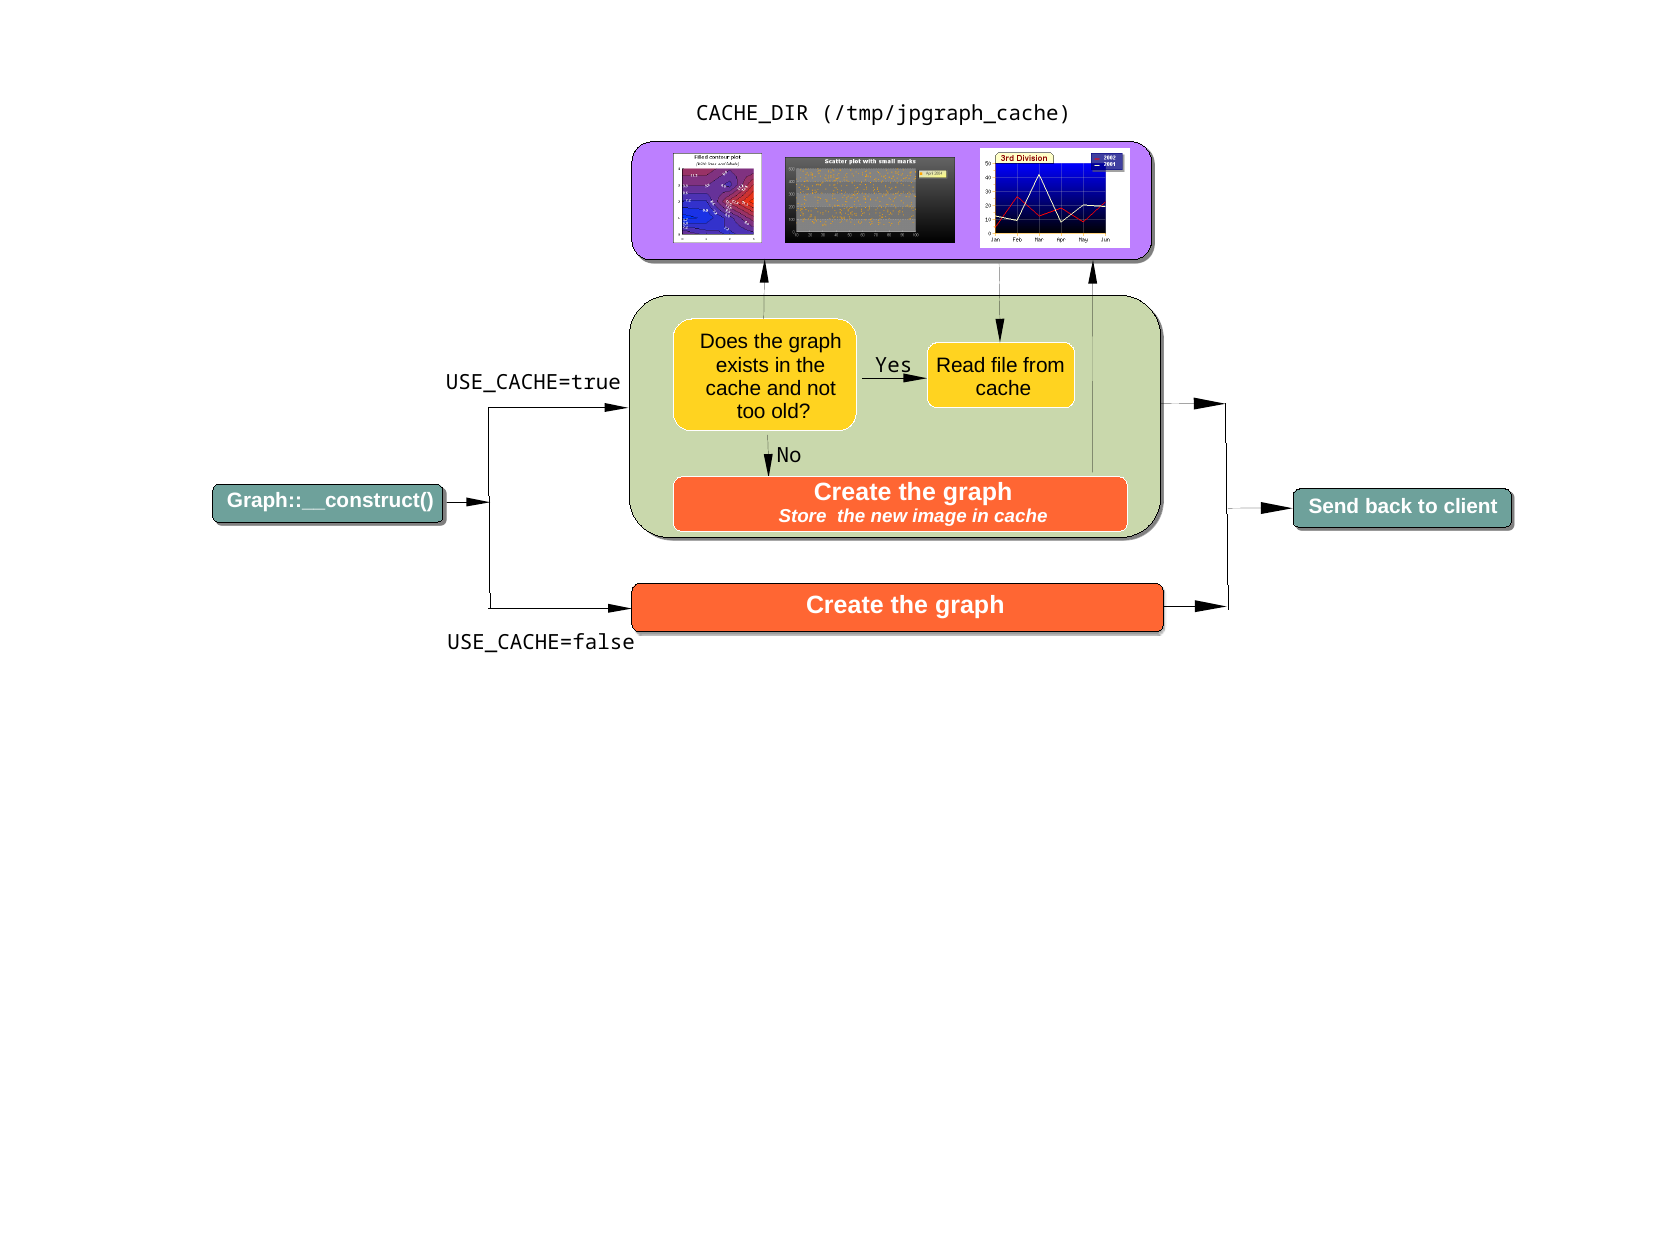

CACHE_DIR (/tmp/jpgraph_cache)
Does the graph
exists in the
cache and not
too old?
Yes
Read file from
cache
USE_CACHE=true
No
Create the graph
Graph::__construct()
Send back to client
Store the new image in cache
Create the graph
USE_CACHE=false